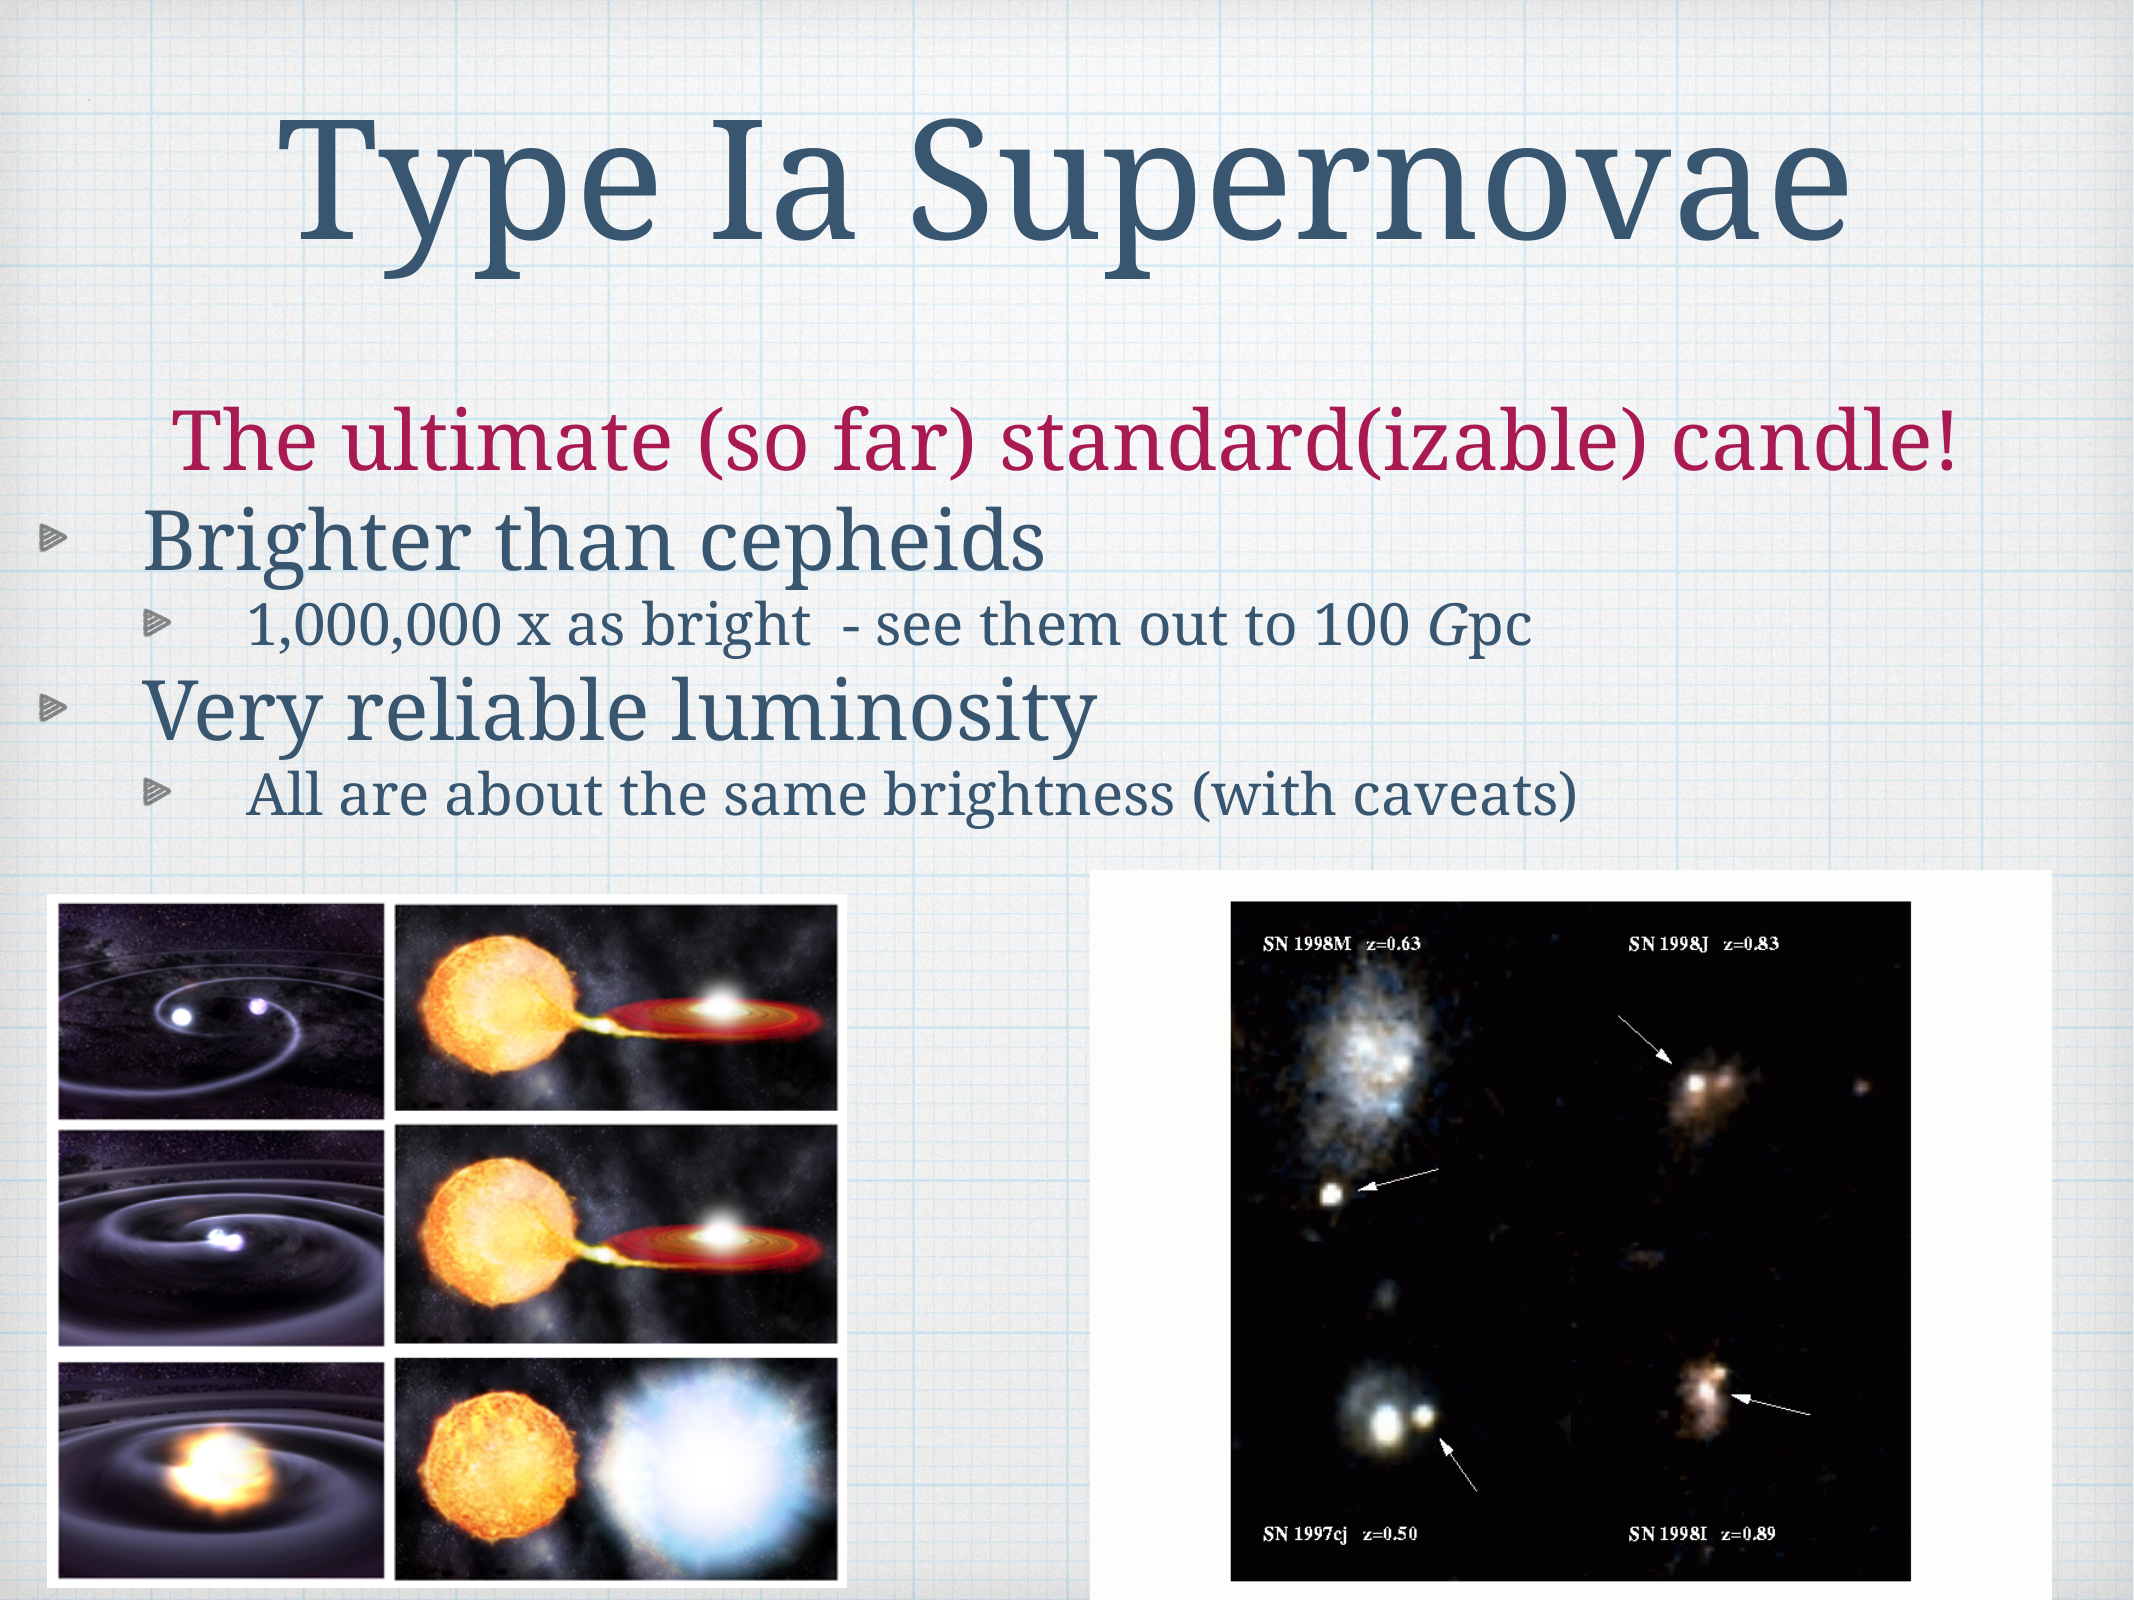

Type Ia Supernovae
The ultimate (so far) standard(izable) candle!
Brighter than cepheids
1,000,000 x as bright - see them out to 100 Gpc
Very reliable luminosity
All are about the same brightness (with caveats)